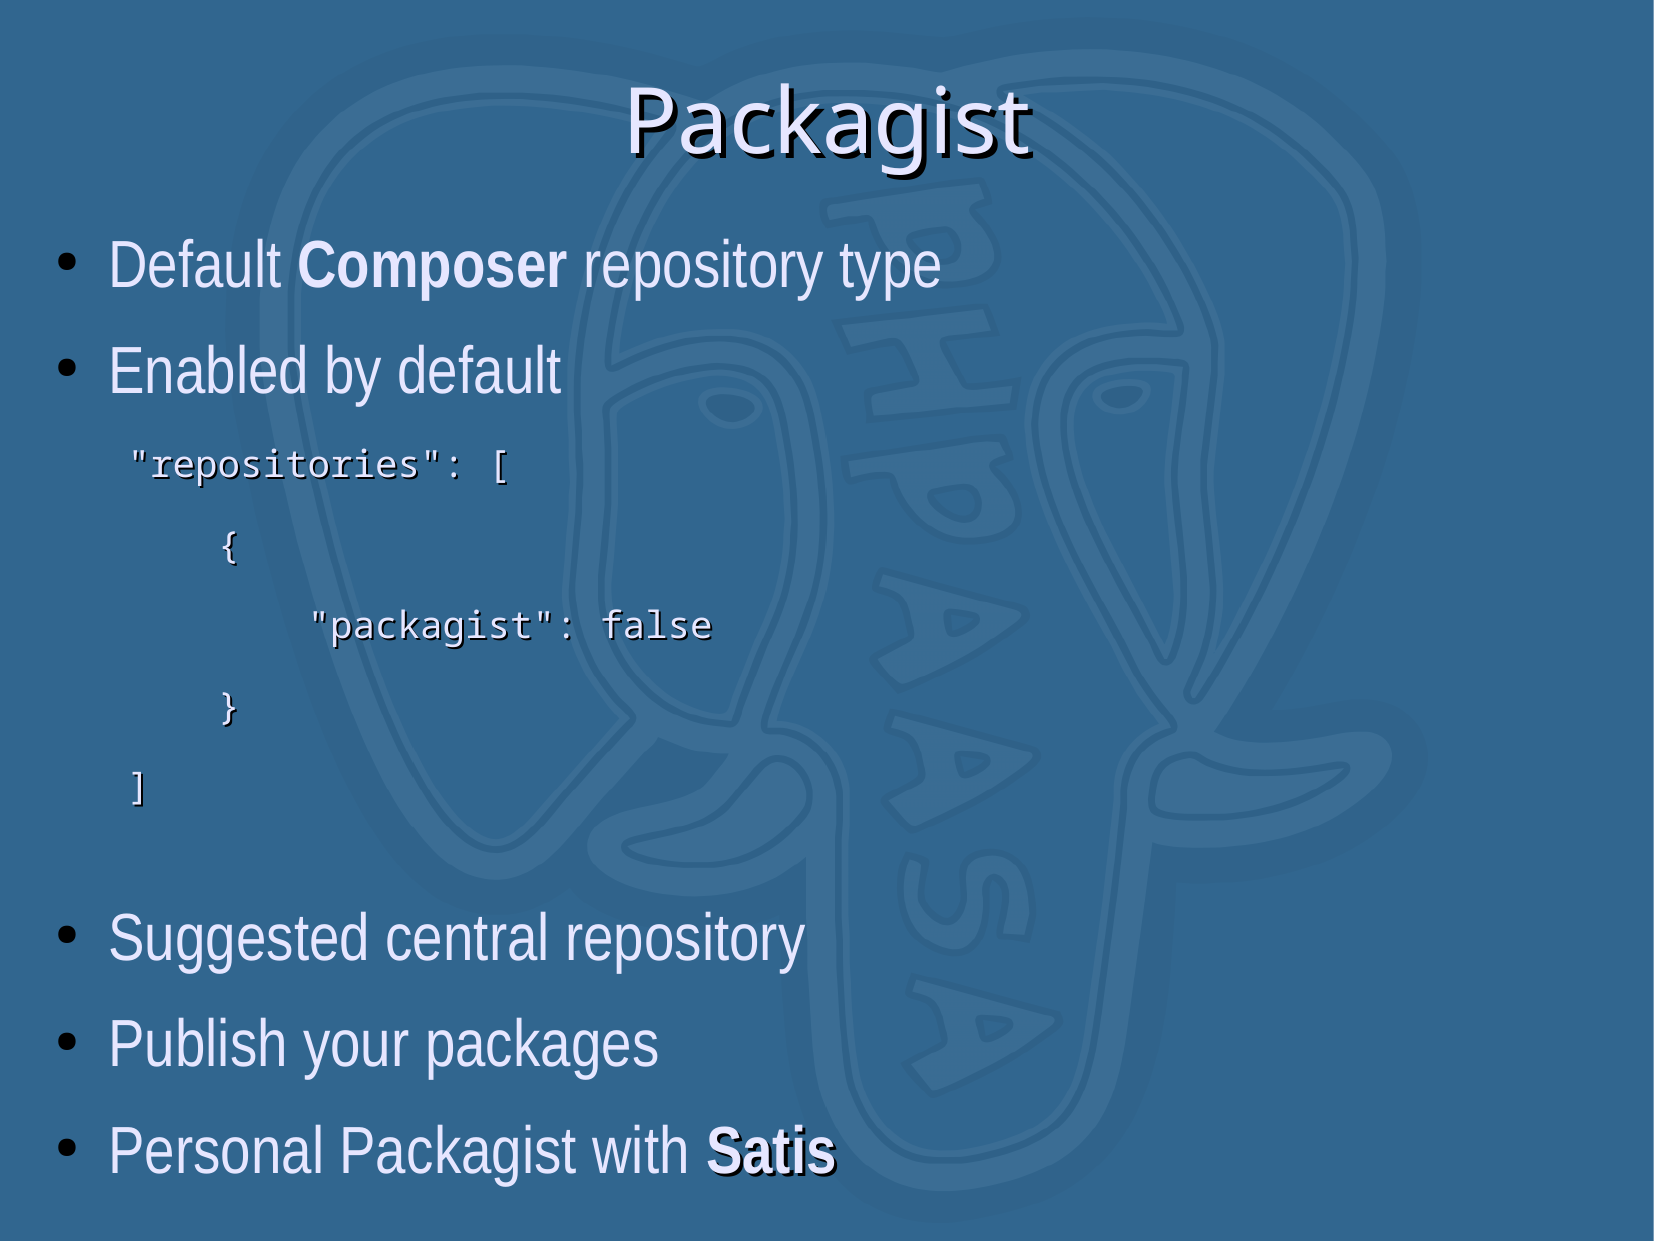

# Packagist
Default Composer repository type
Enabled by default
 "repositories": [
 {
 "packagist": false
 }
 ]
Suggested central repository
Publish your packages
Personal Packagist with Satis